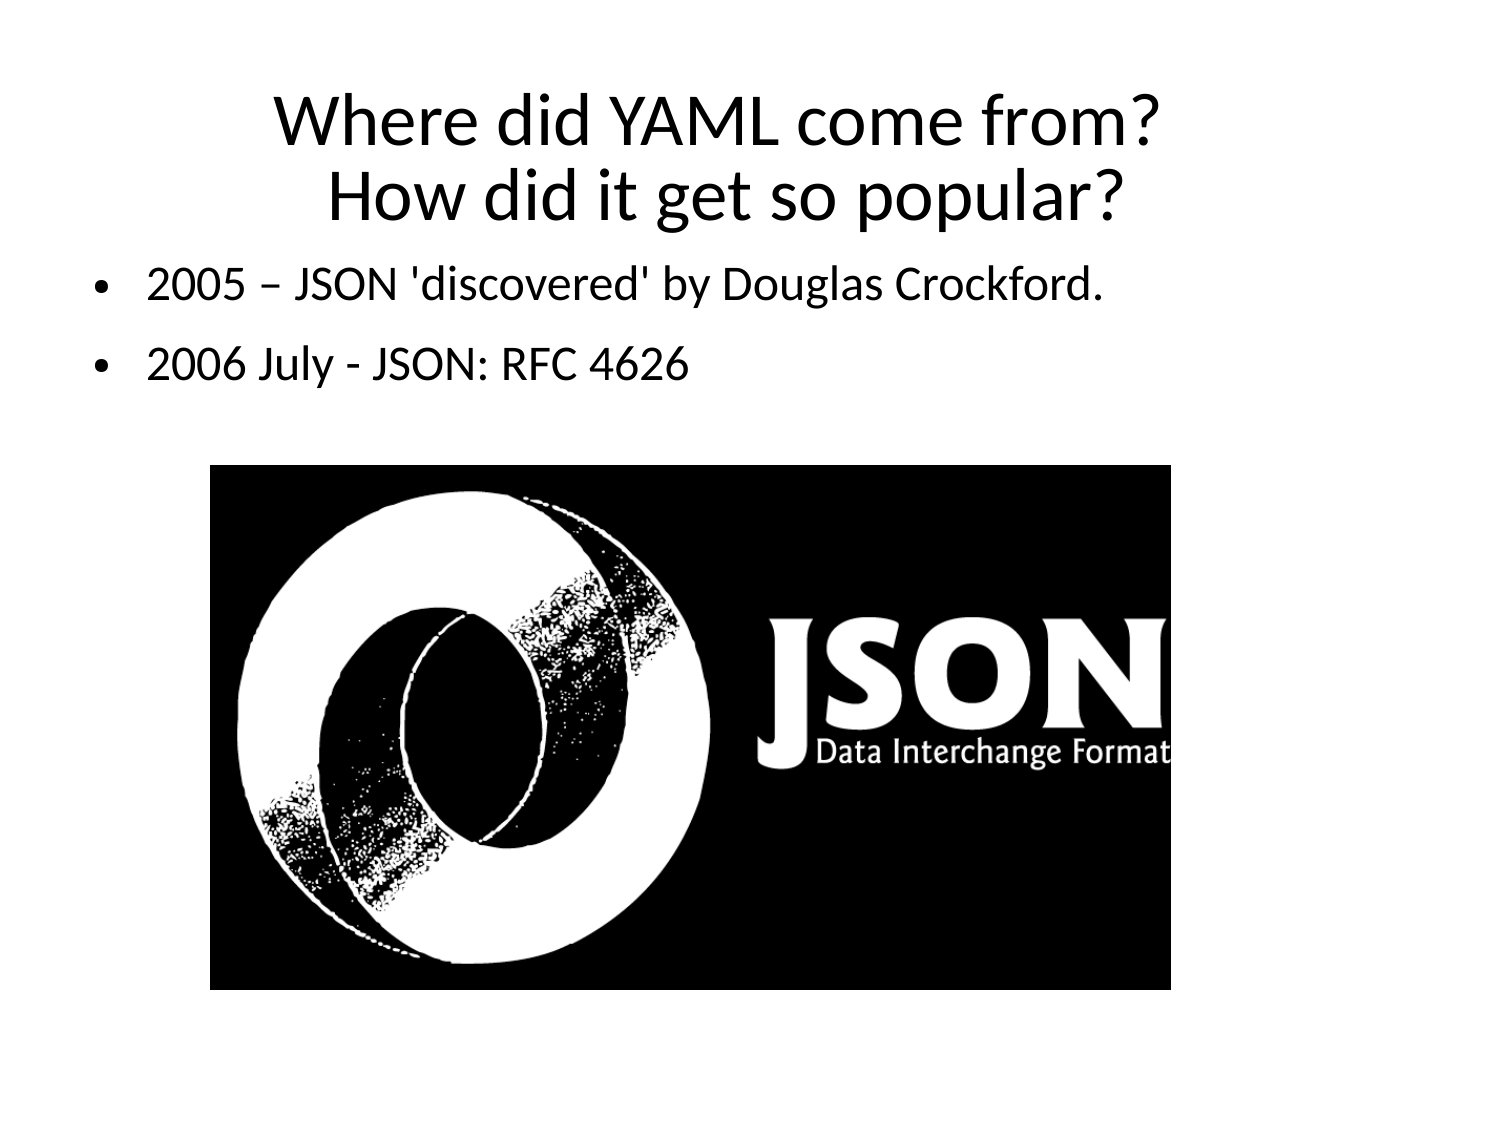

# Where did YAML come from? How did it get so popular?
2005 – JSON 'discovered' by Douglas Crockford.
2006 July - JSON: RFC 4626